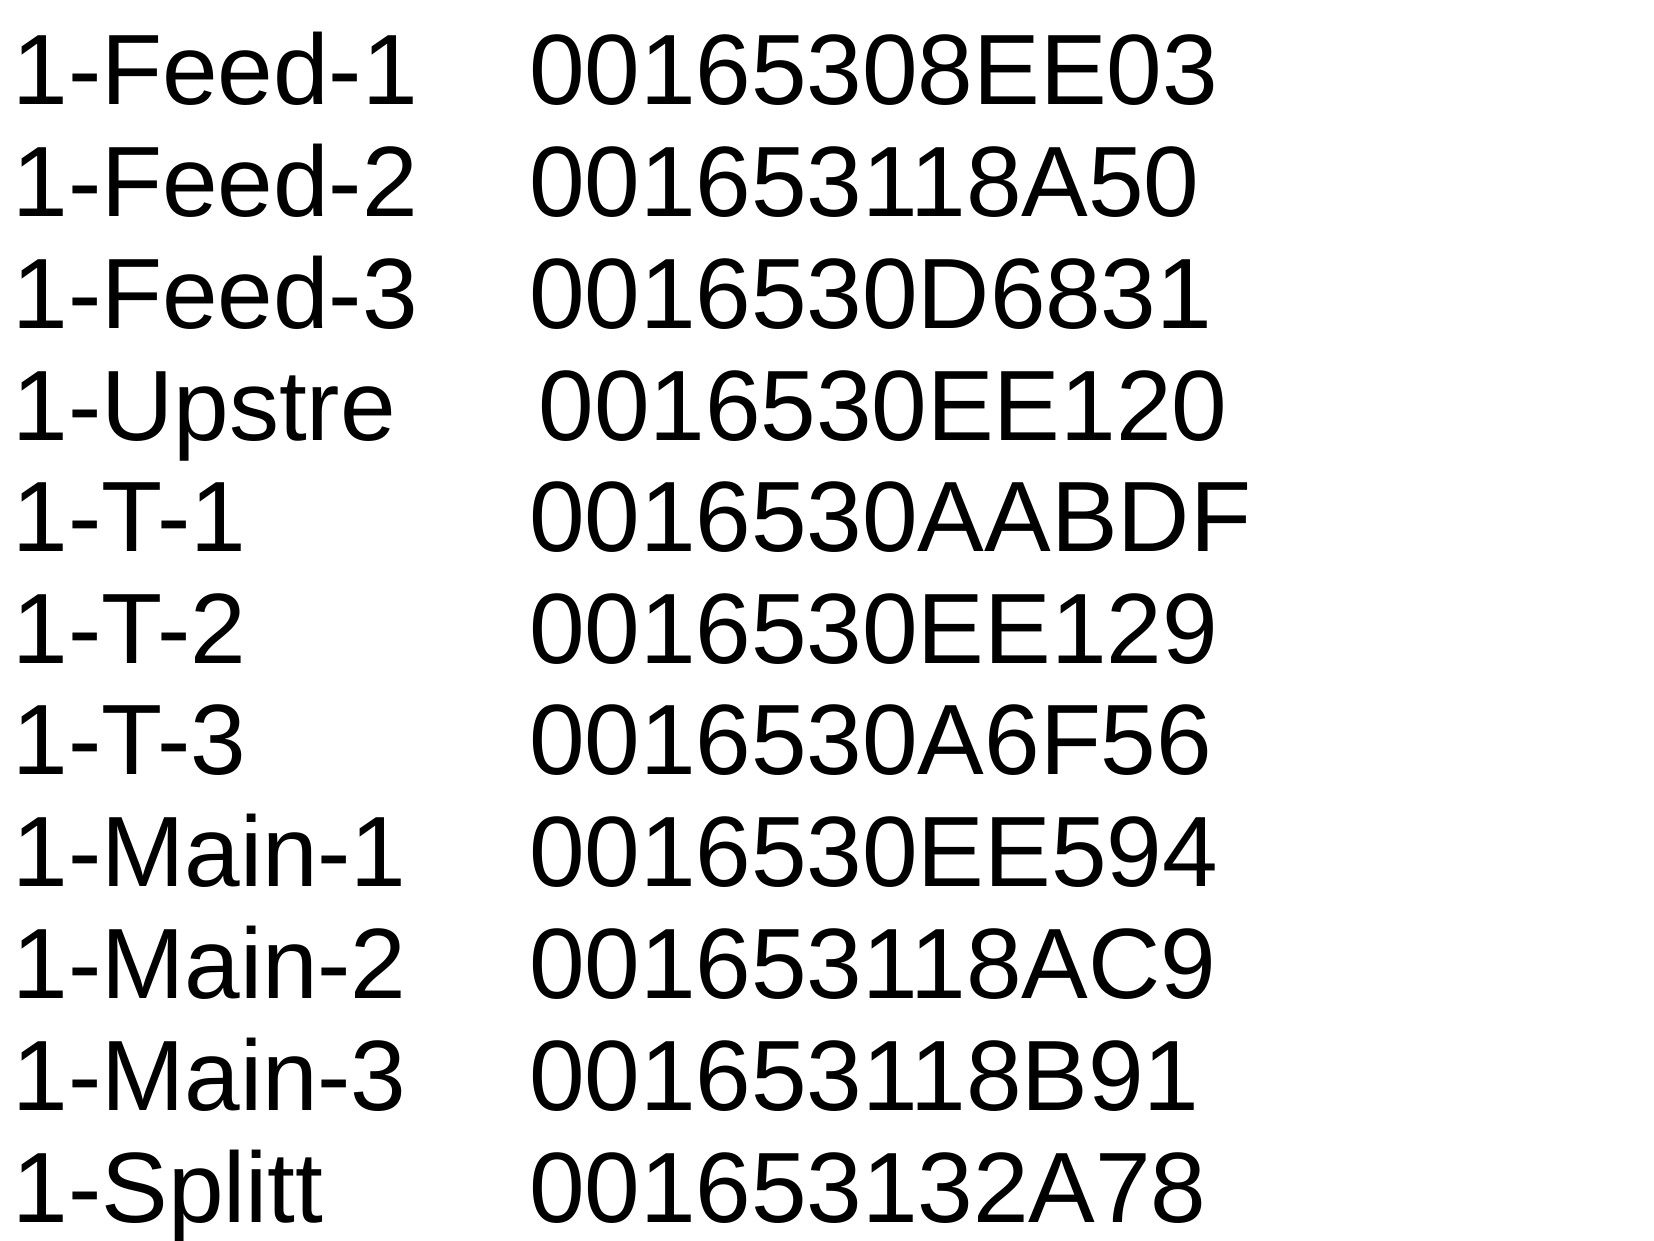

1-Feed-1		00165308EE03
1-Feed-2		001653118A50
1-Feed-3		0016530D6831
1-Upstre	 0016530EE120
1-T-1				0016530AABDF
1-T-2				0016530EE129
1-T-3				0016530A6F56
1-Main-1 	0016530EE594
1-Main-2		001653118AC9
1-Main-3		001653118B91
1-Splitt			001653132A78